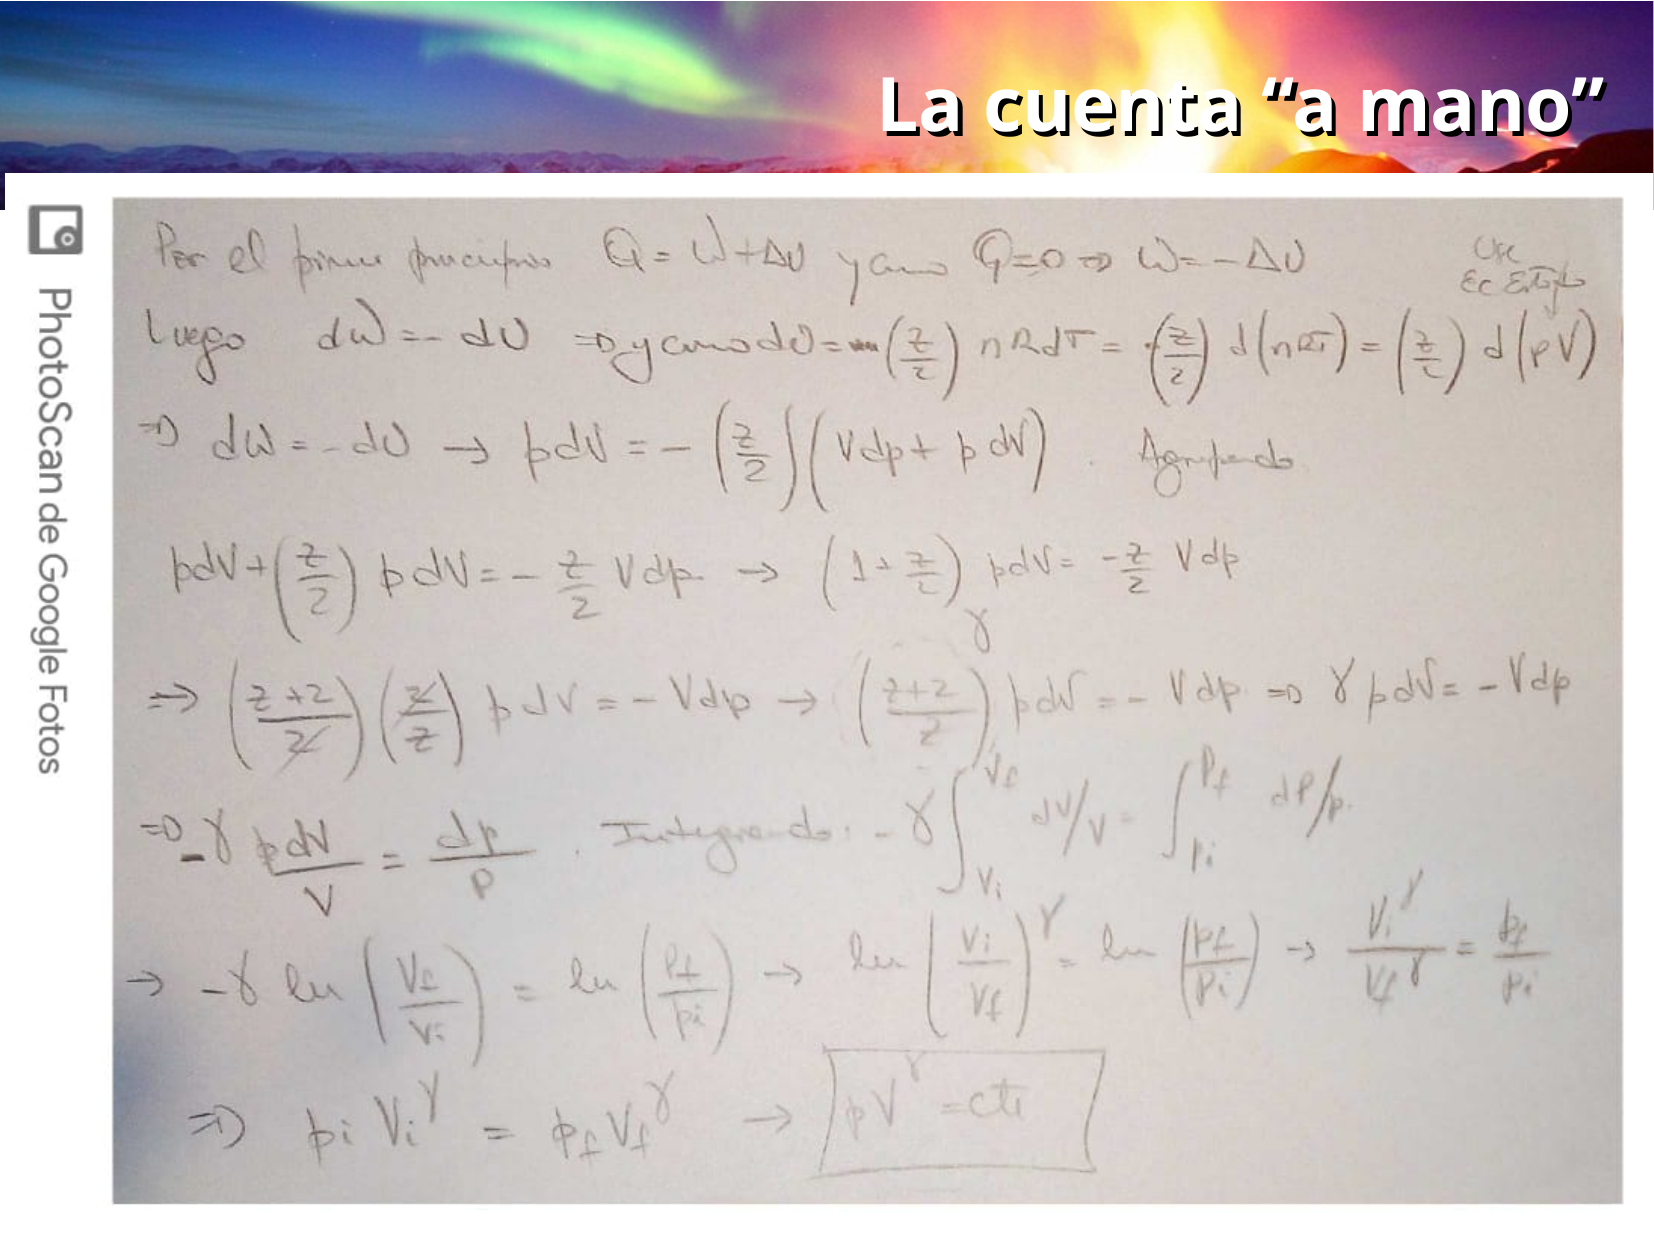

# La cuenta “a mano”
Mar 26, 2019
H. Asorey - F3B 2019
25